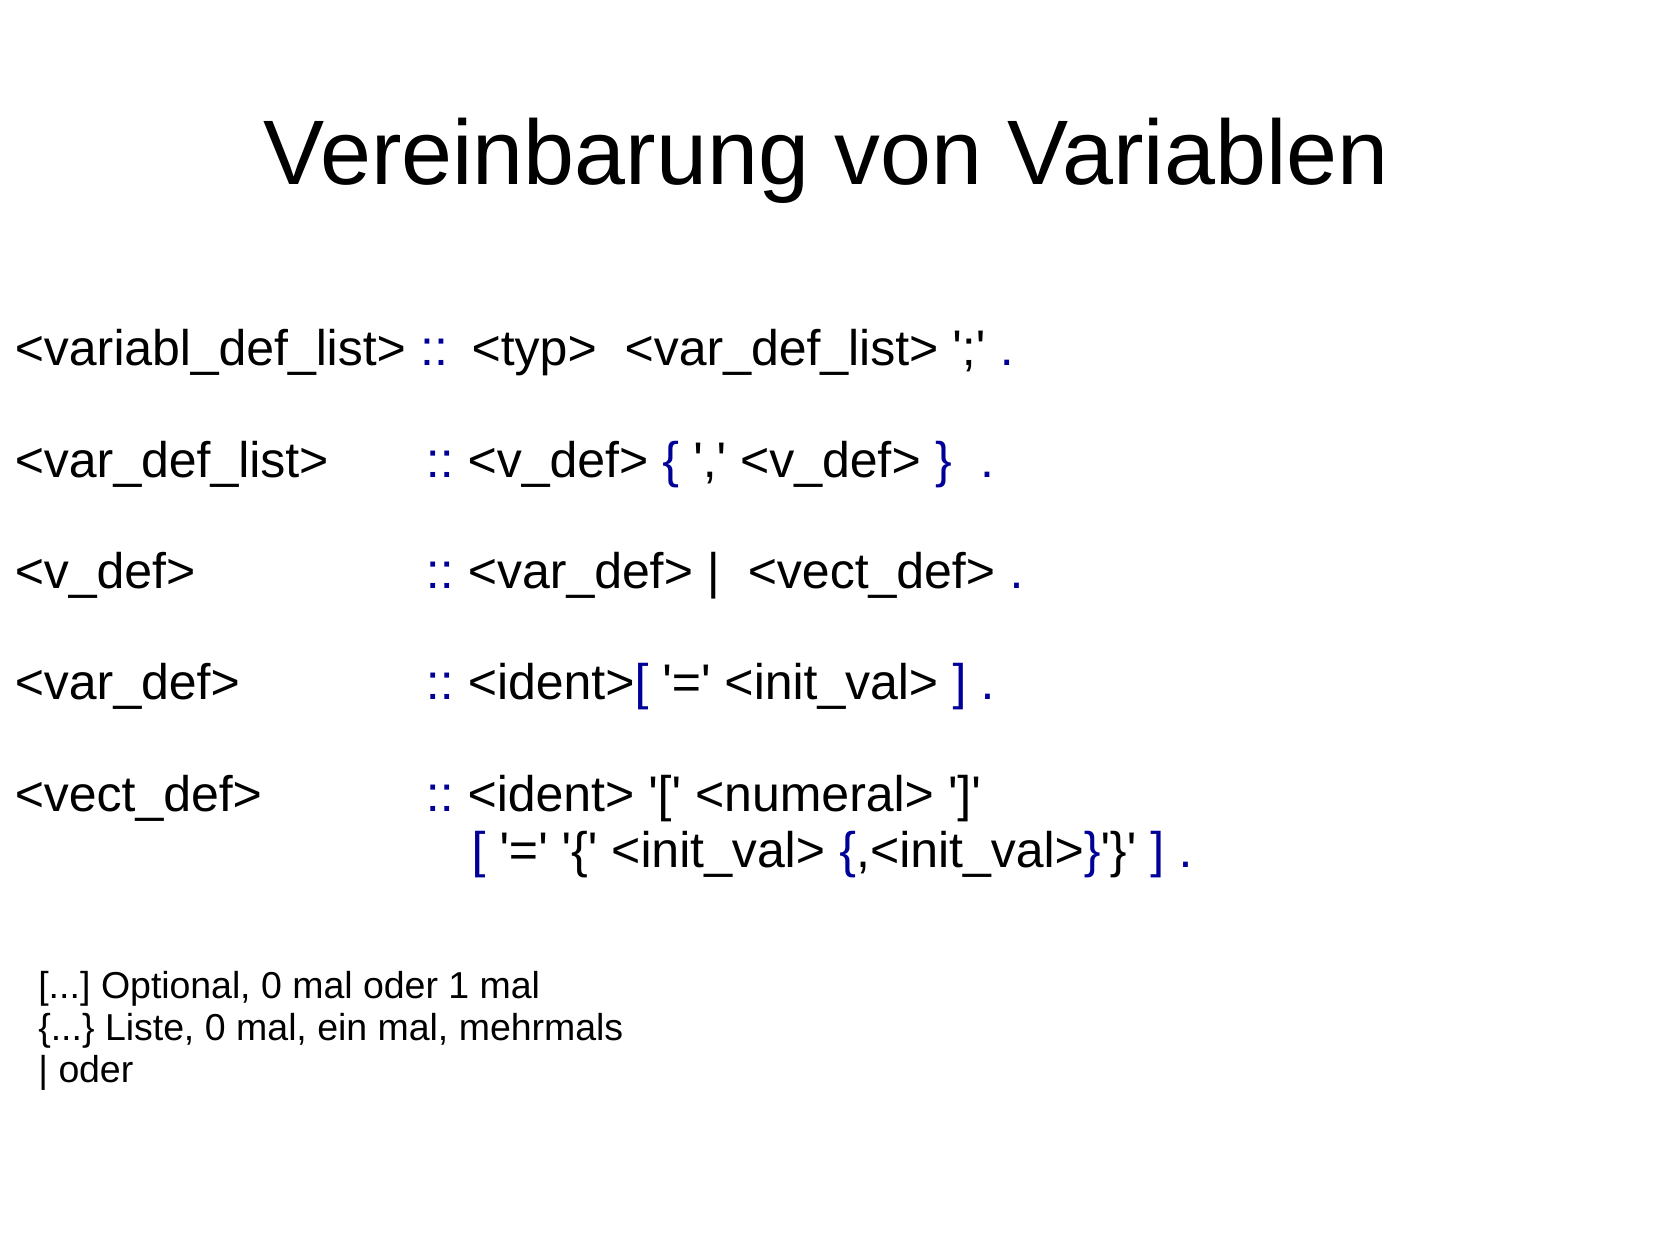

# Vereinbarung von Variablen
<variabl_def_list> ::	 <typ> <var_def_list> ';' .
<var_def_list> 	 :: <v_def> { ',' <v_def> } .
<v_def>			 :: <var_def> | <vect_def> .
<var_def> 		 :: <ident>[ '=' <init_val> ] .
<vect_def> 		 :: <ident> '[' <numeral> ']'
						 [ '=' '{' <init_val> {,<init_val>}'}' ] .
[...] Optional, 0 mal oder 1 mal
{...} Liste, 0 mal, ein mal, mehrmals
| oder